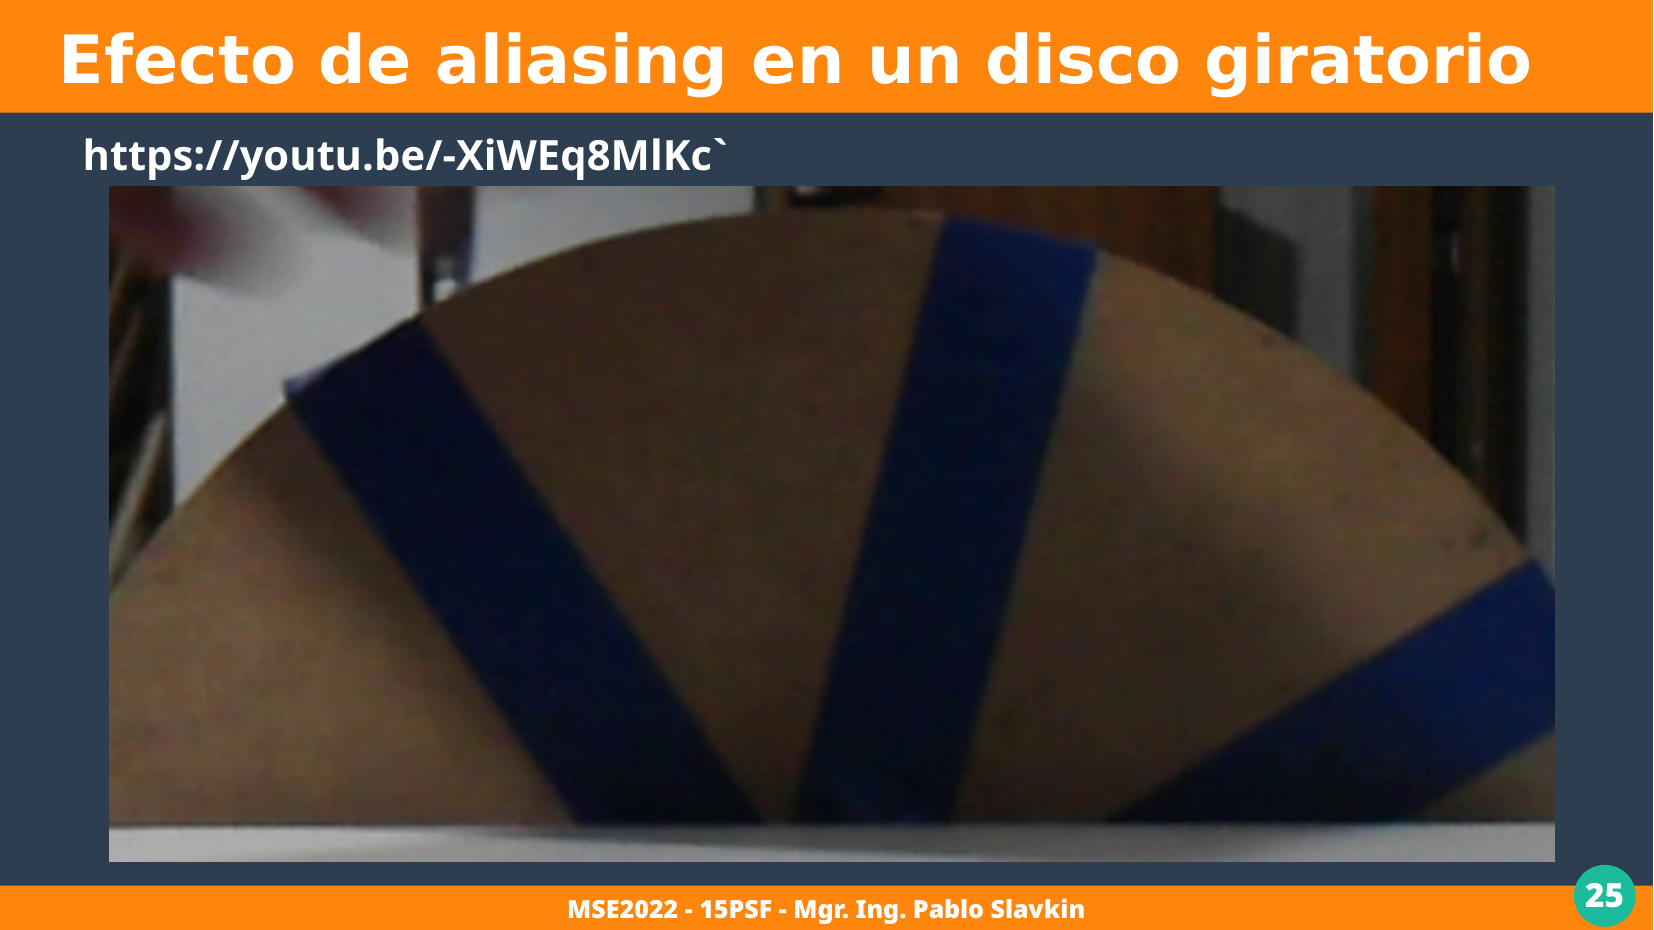

# Efecto de aliasing en un disco giratorio
https://youtu.be/-XiWEq8MlKc`
MSE2022 - 15PSF - Mgr. Ing. Pablo Slavkin